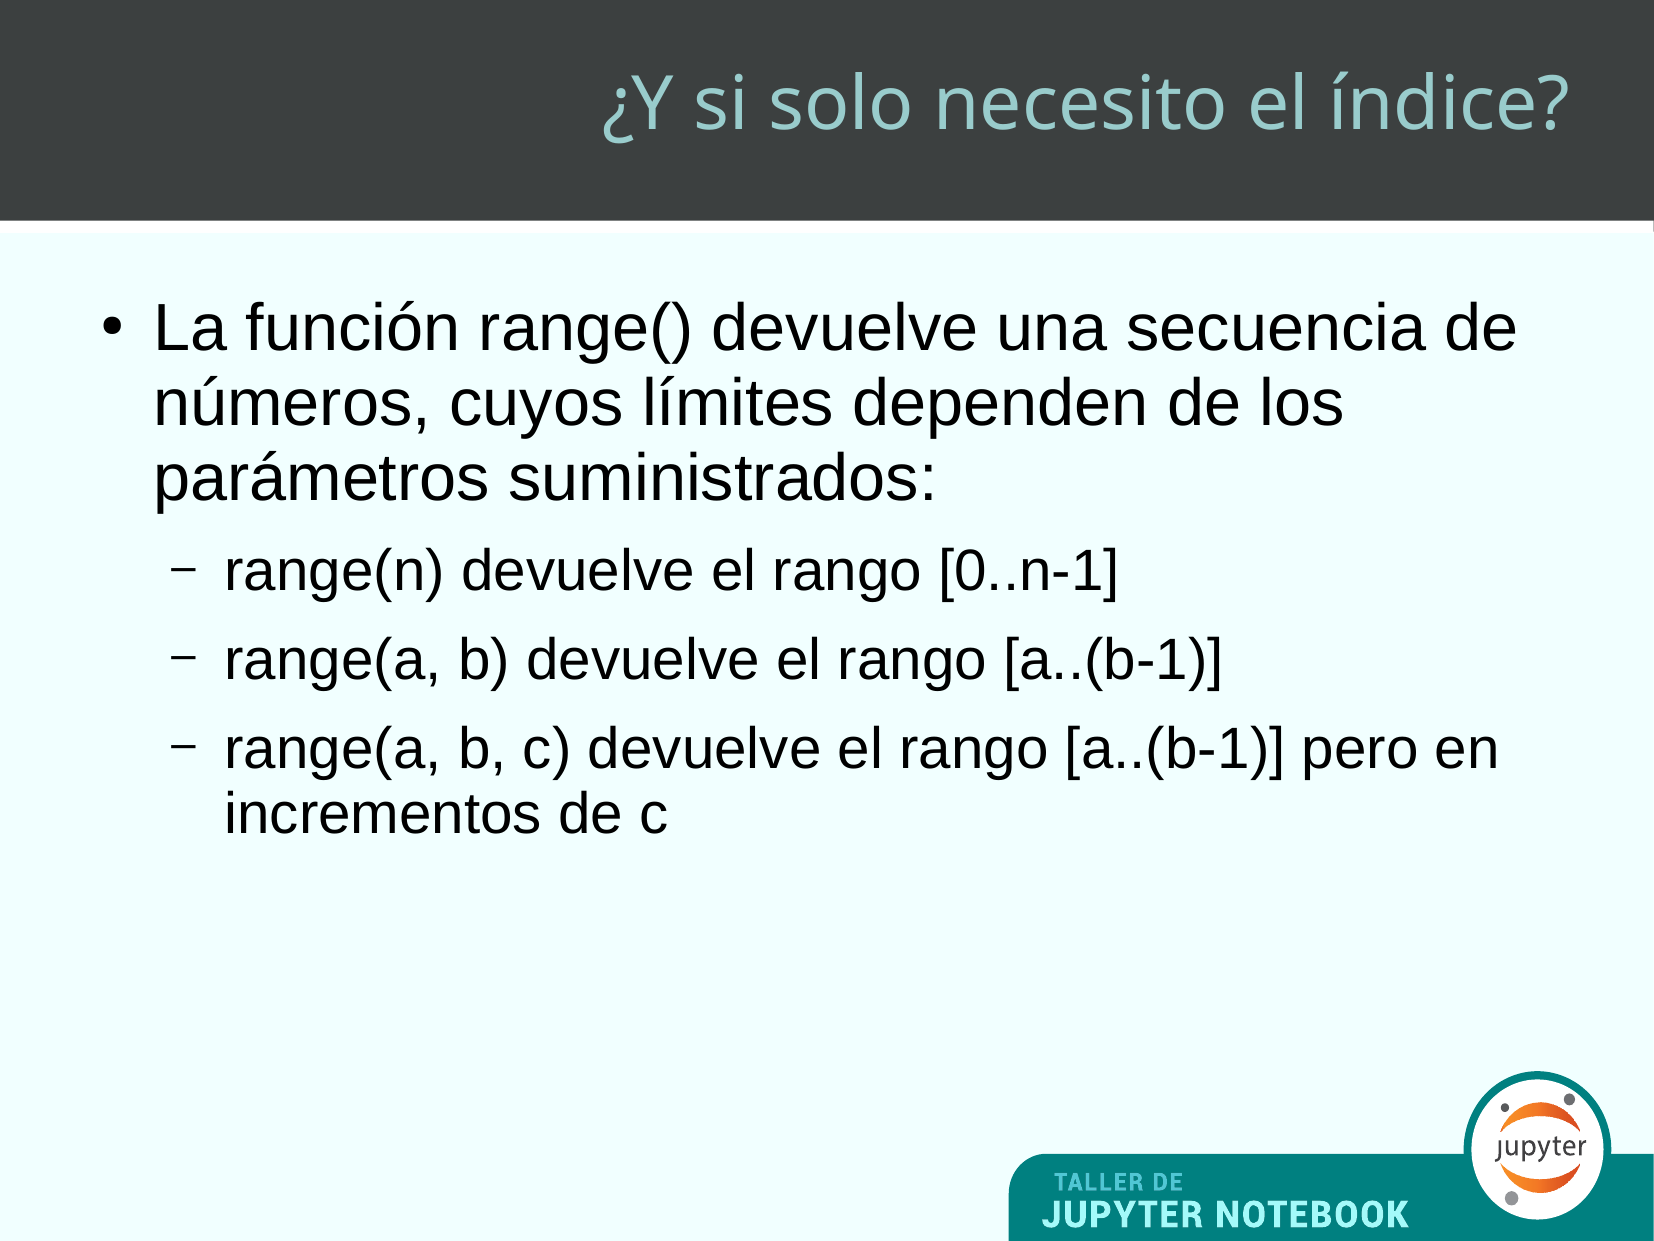

# ¿Y si solo necesito el índice?
La función range() devuelve una secuencia de números, cuyos límites dependen de los parámetros suministrados:
range(n) devuelve el rango [0..n-1]
range(a, b) devuelve el rango [a..(b-1)]
range(a, b, c) devuelve el rango [a..(b-1)] pero en incrementos de c